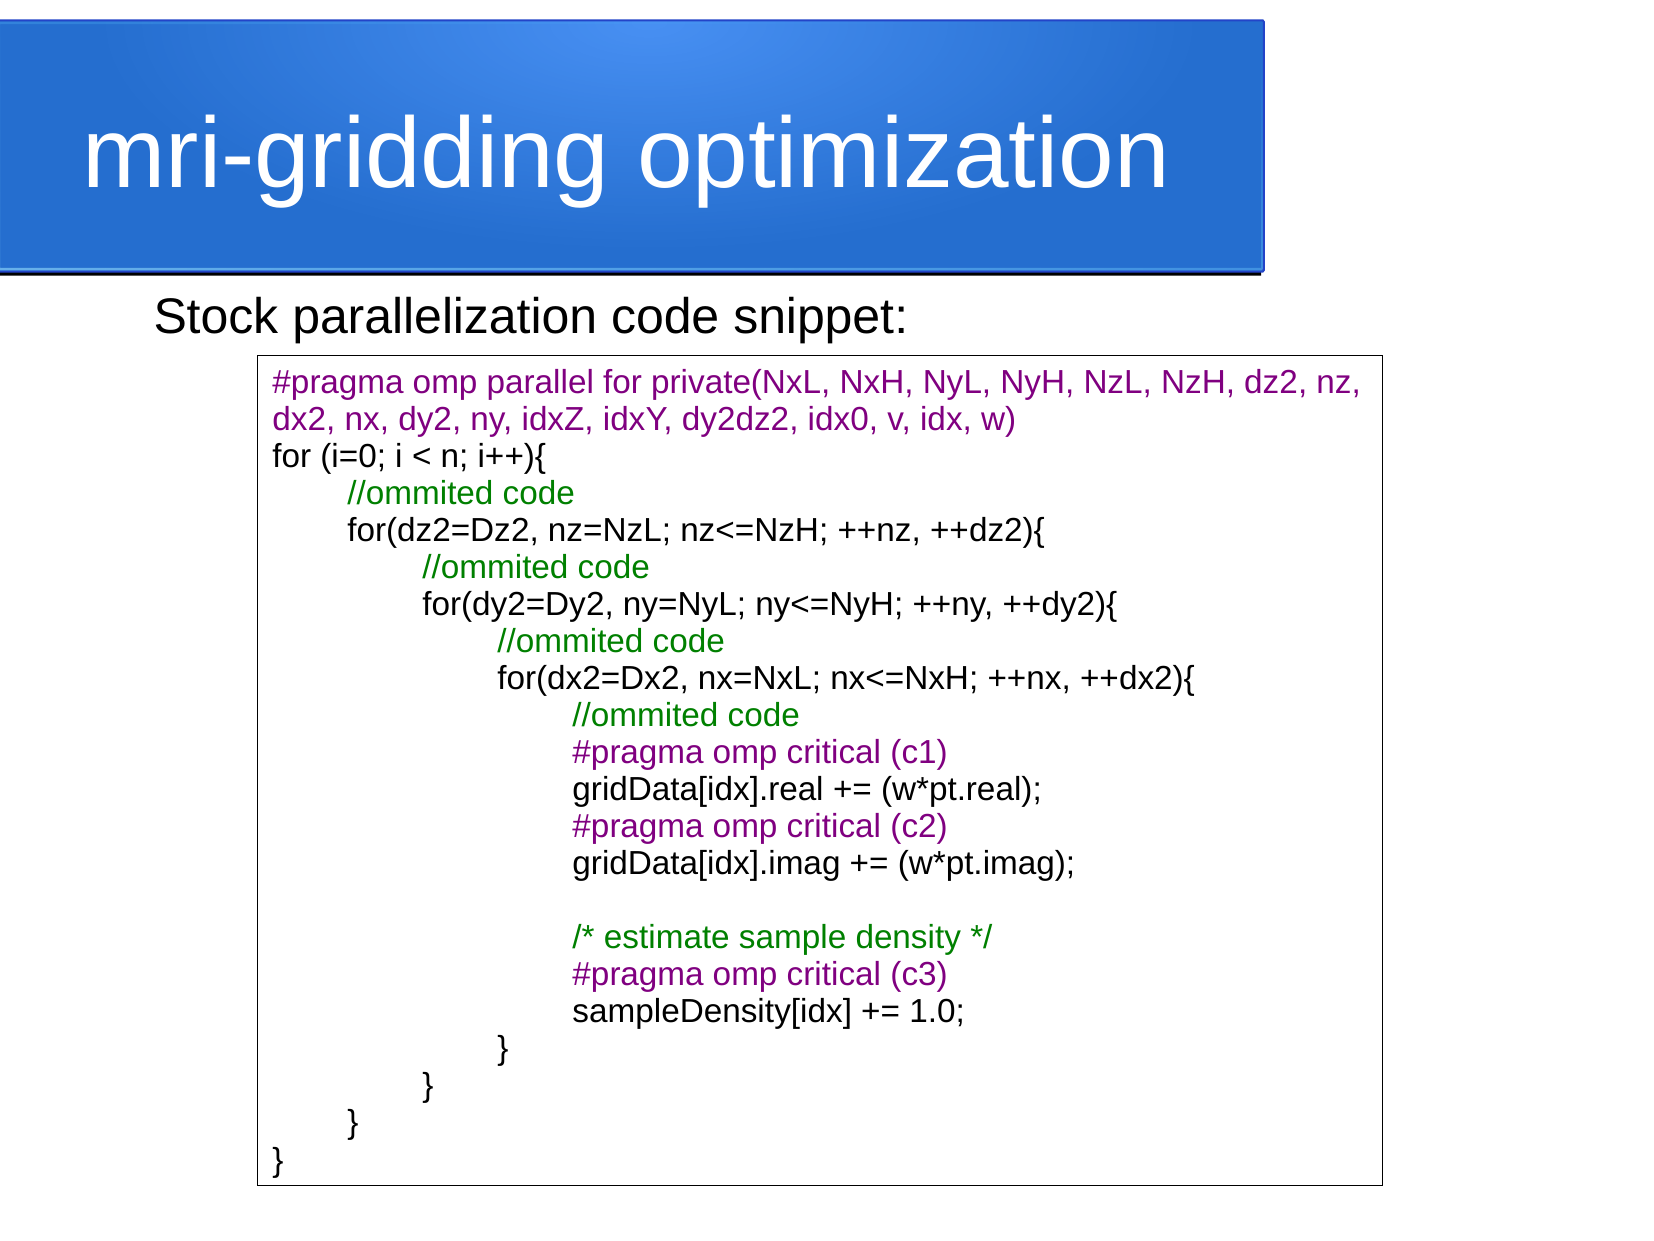

# mri-gridding optimization
Stock parallelization code snippet:
#pragma omp parallel for private(NxL, NxH, NyL, NyH, NzL, NzH, dz2, nz, dx2, nx, dy2, ny, idxZ, idxY, dy2dz2, idx0, v, idx, w)
for (i=0; i < n; i++){
	//ommited code
	for(dz2=Dz2, nz=NzL; nz<=NzH; ++nz, ++dz2){
		//ommited code
		for(dy2=Dy2, ny=NyL; ny<=NyH; ++ny, ++dy2){
			//ommited code
			for(dx2=Dx2, nx=NxL; nx<=NxH; ++nx, ++dx2){
				//ommited code
				#pragma omp critical (c1)
				gridData[idx].real += (w*pt.real);
				#pragma omp critical (c2)
				gridData[idx].imag += (w*pt.imag);
				/* estimate sample density */
				#pragma omp critical (c3)
				sampleDensity[idx] += 1.0;
			}
		}
	}
}